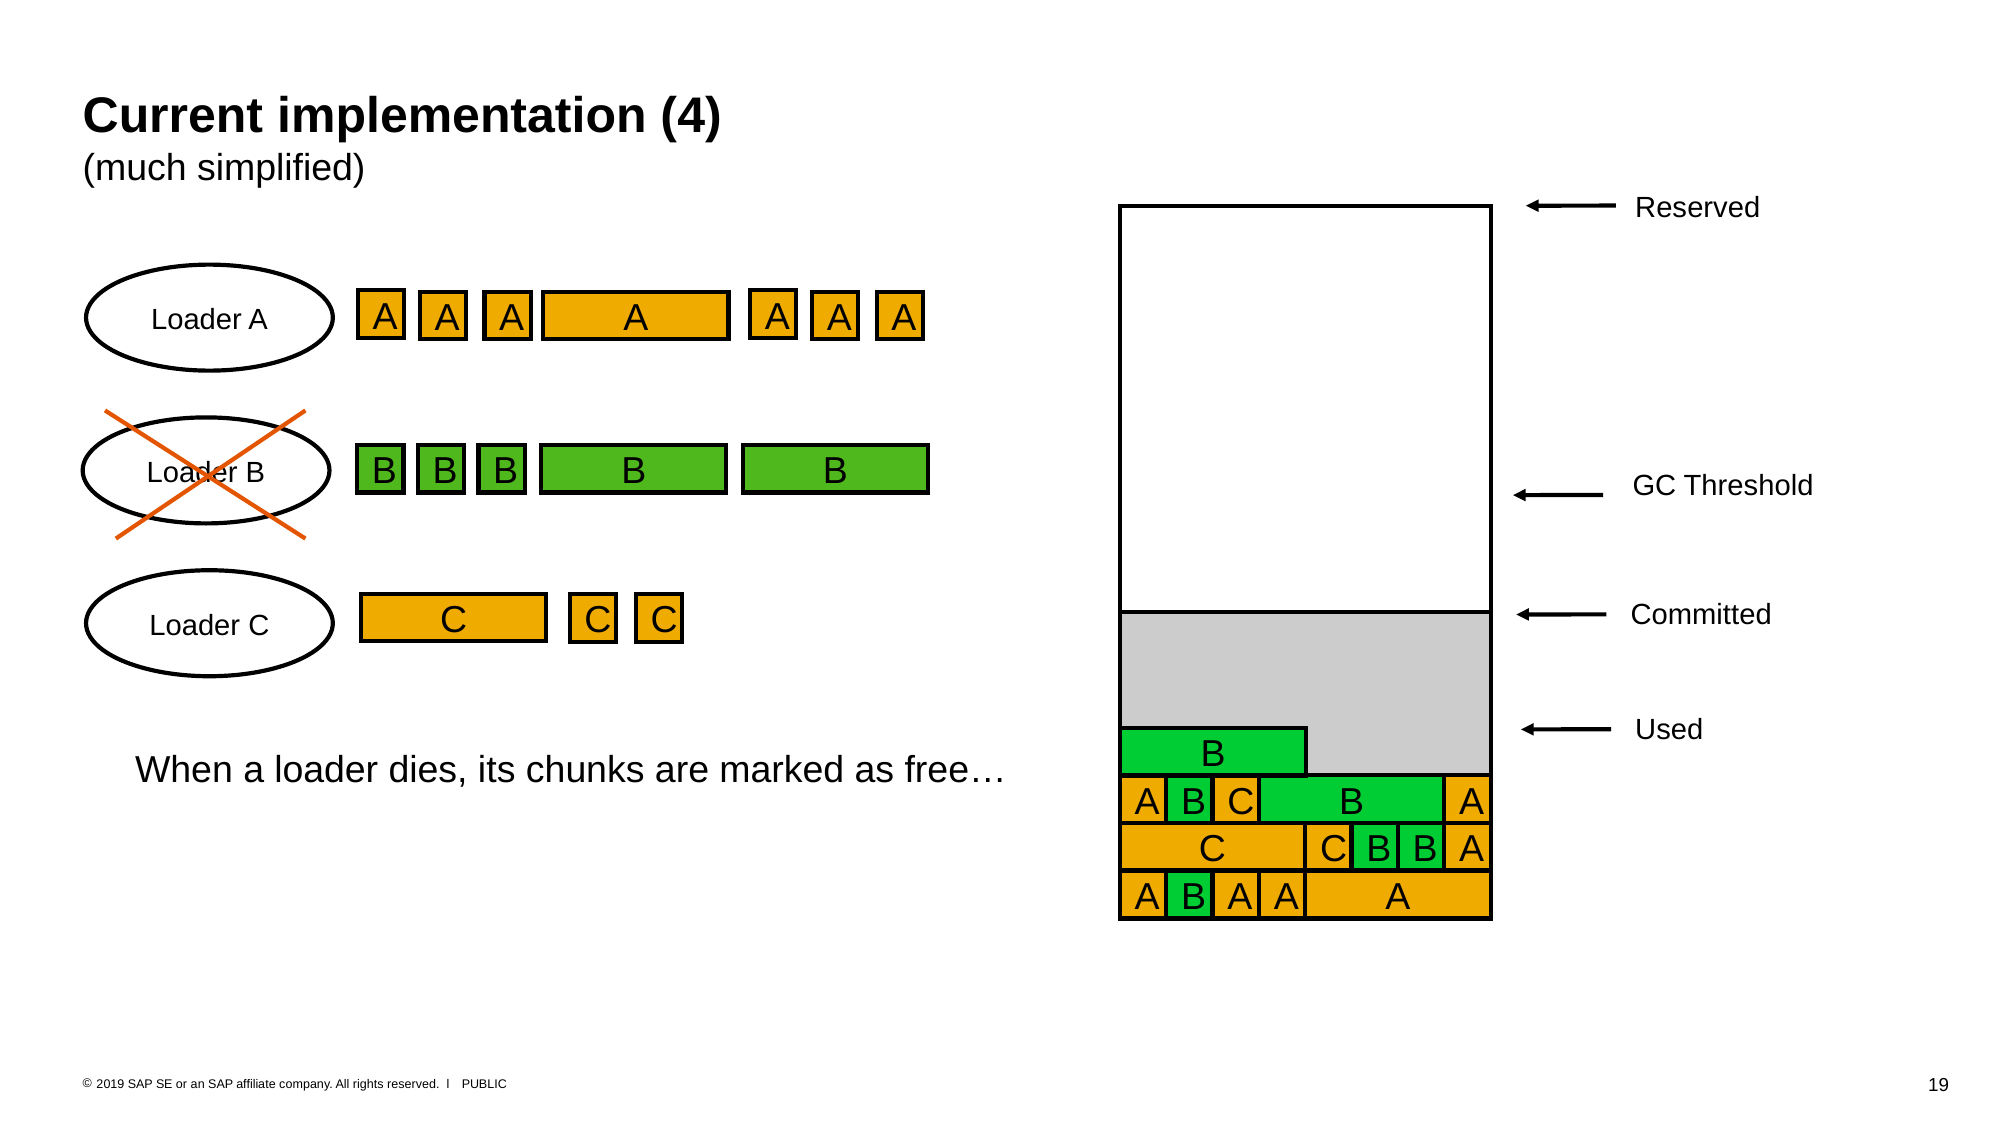

Loader B
# Current implementation (4) (much simplified)
Reserved
Loader A
A
A
A
A
A
A
A
Loader B
B
B
B
B
B
GC Threshold
Loader C
C
C
C
Committed
Used
B
When a loader dies, its chunks are marked as free…
A
B
C
B
A
C
B
B
A
C
A
B
A
A
A